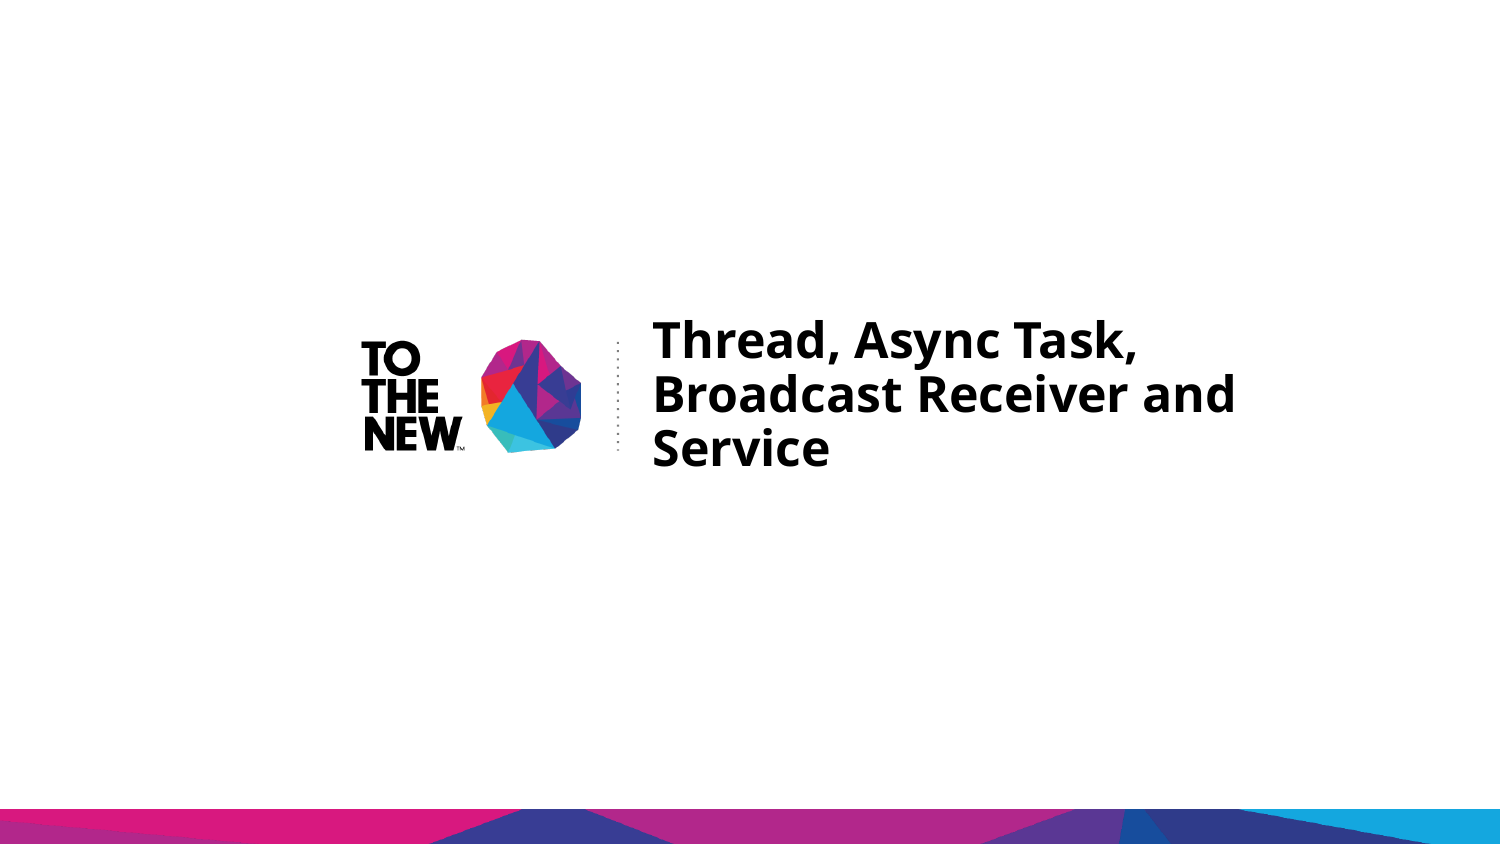

# Thread, Async Task, Broadcast Receiver and Service